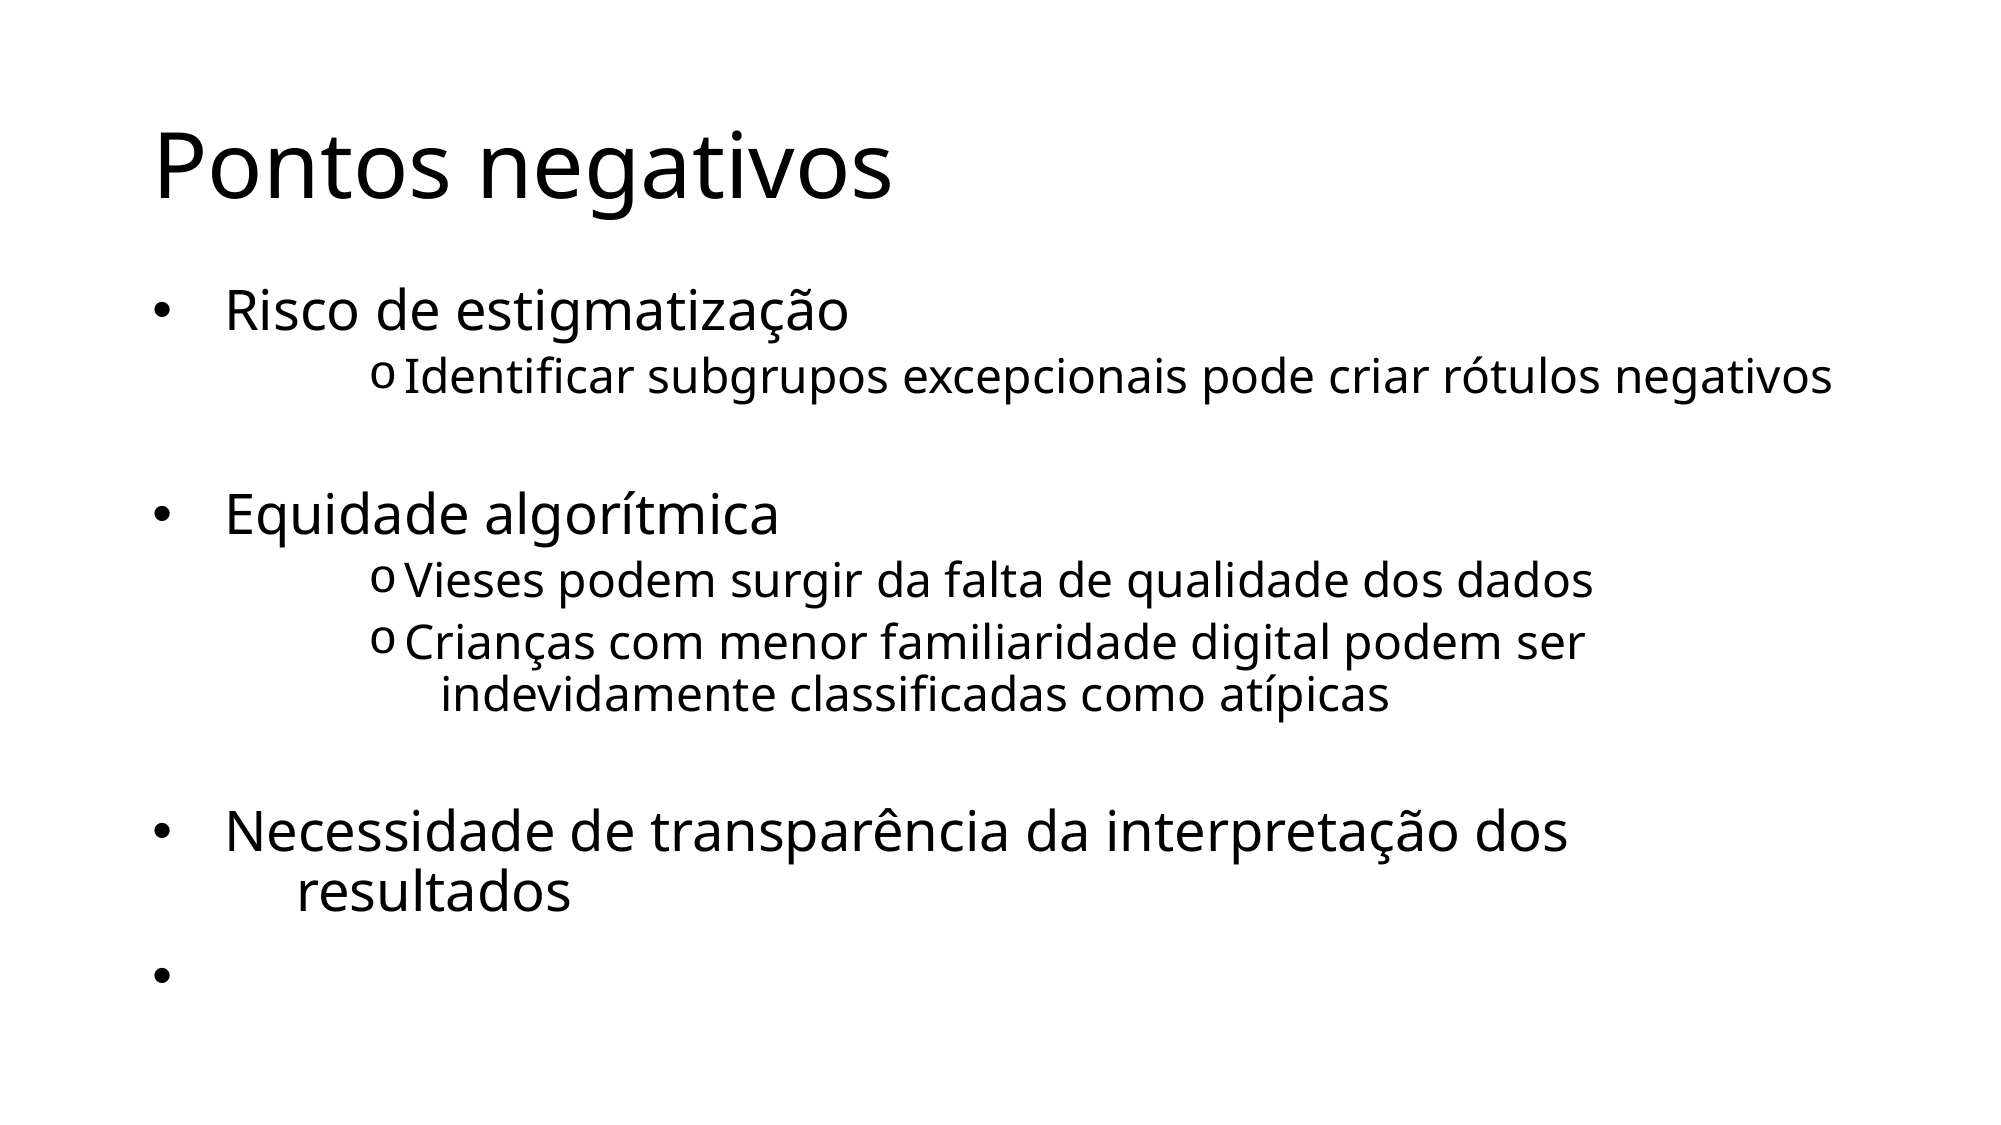

# Pontos negativos
Risco de estigmatização
Identificar subgrupos excepcionais pode criar rótulos negativos
Equidade algorítmica
Vieses podem surgir da falta de qualidade dos dados
Crianças com menor familiaridade digital podem ser indevidamente classificadas como atípicas
Necessidade de transparência da interpretação dos resultados